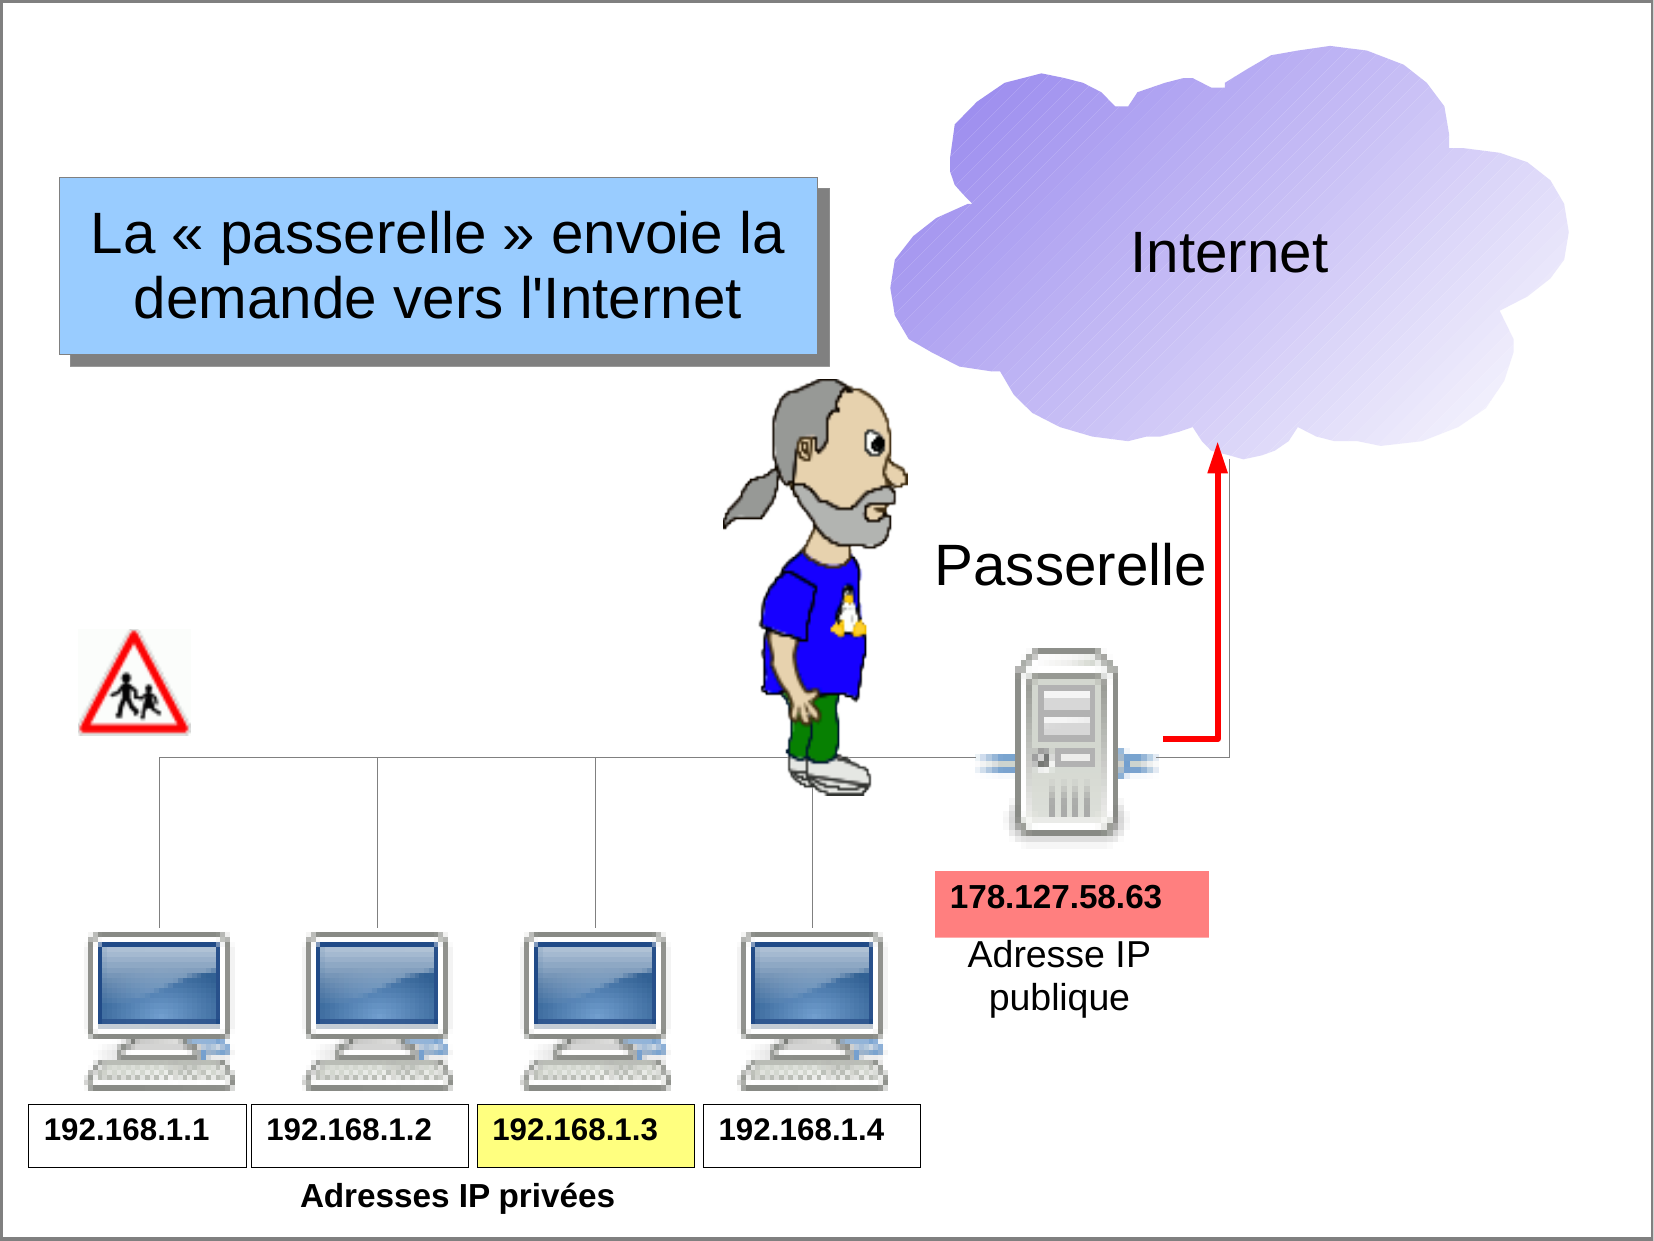

Internet
La « passerelle » envoie la
demande vers l'Internet
Passerelle
178.127.58.63
Adresse IP
publique
192.168.1.2
192.168.1.3
192.168.1.4
192.168.1.1
Adresses IP privées